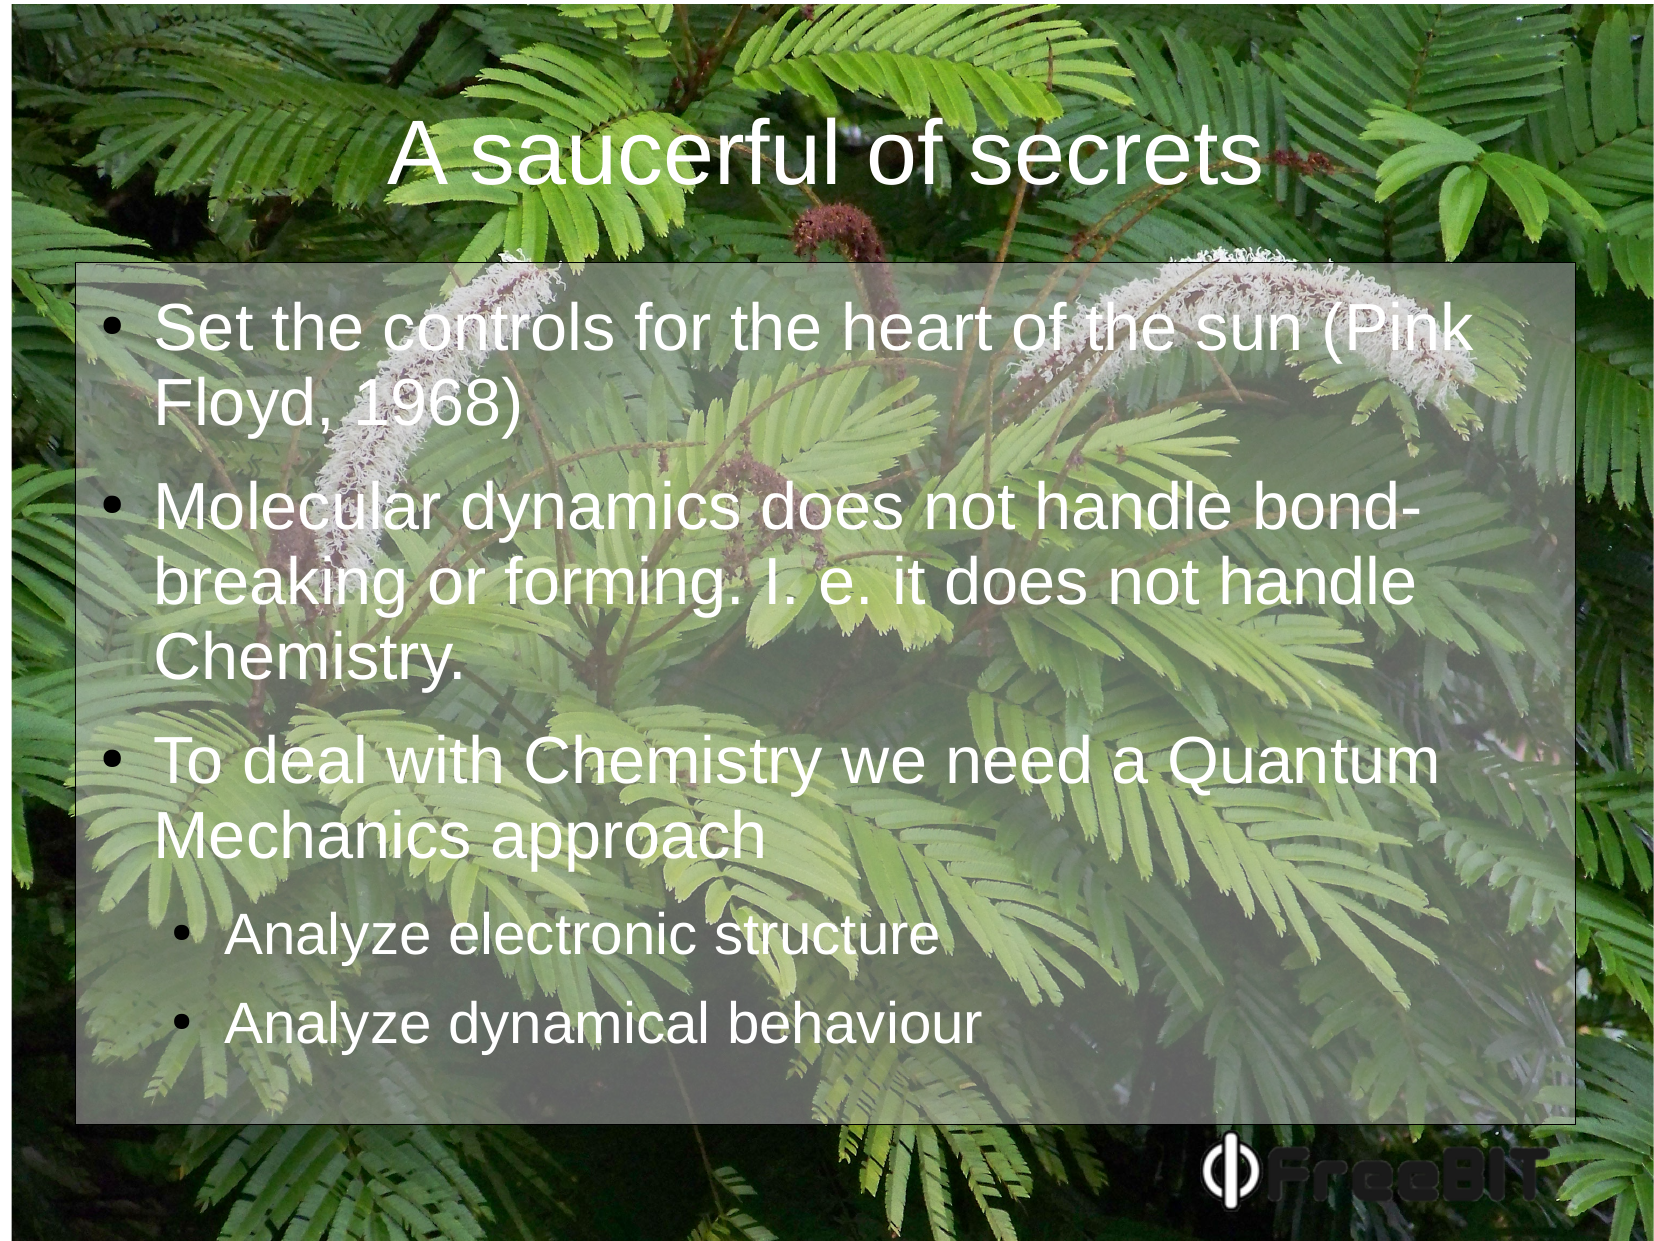

# A saucerful of secrets
Set the controls for the heart of the sun (Pink Floyd, 1968)
Molecular dynamics does not handle bond-breaking or forming. I. e. it does not handle Chemistry.
To deal with Chemistry we need a Quantum Mechanics approach
Analyze electronic structure
Analyze dynamical behaviour